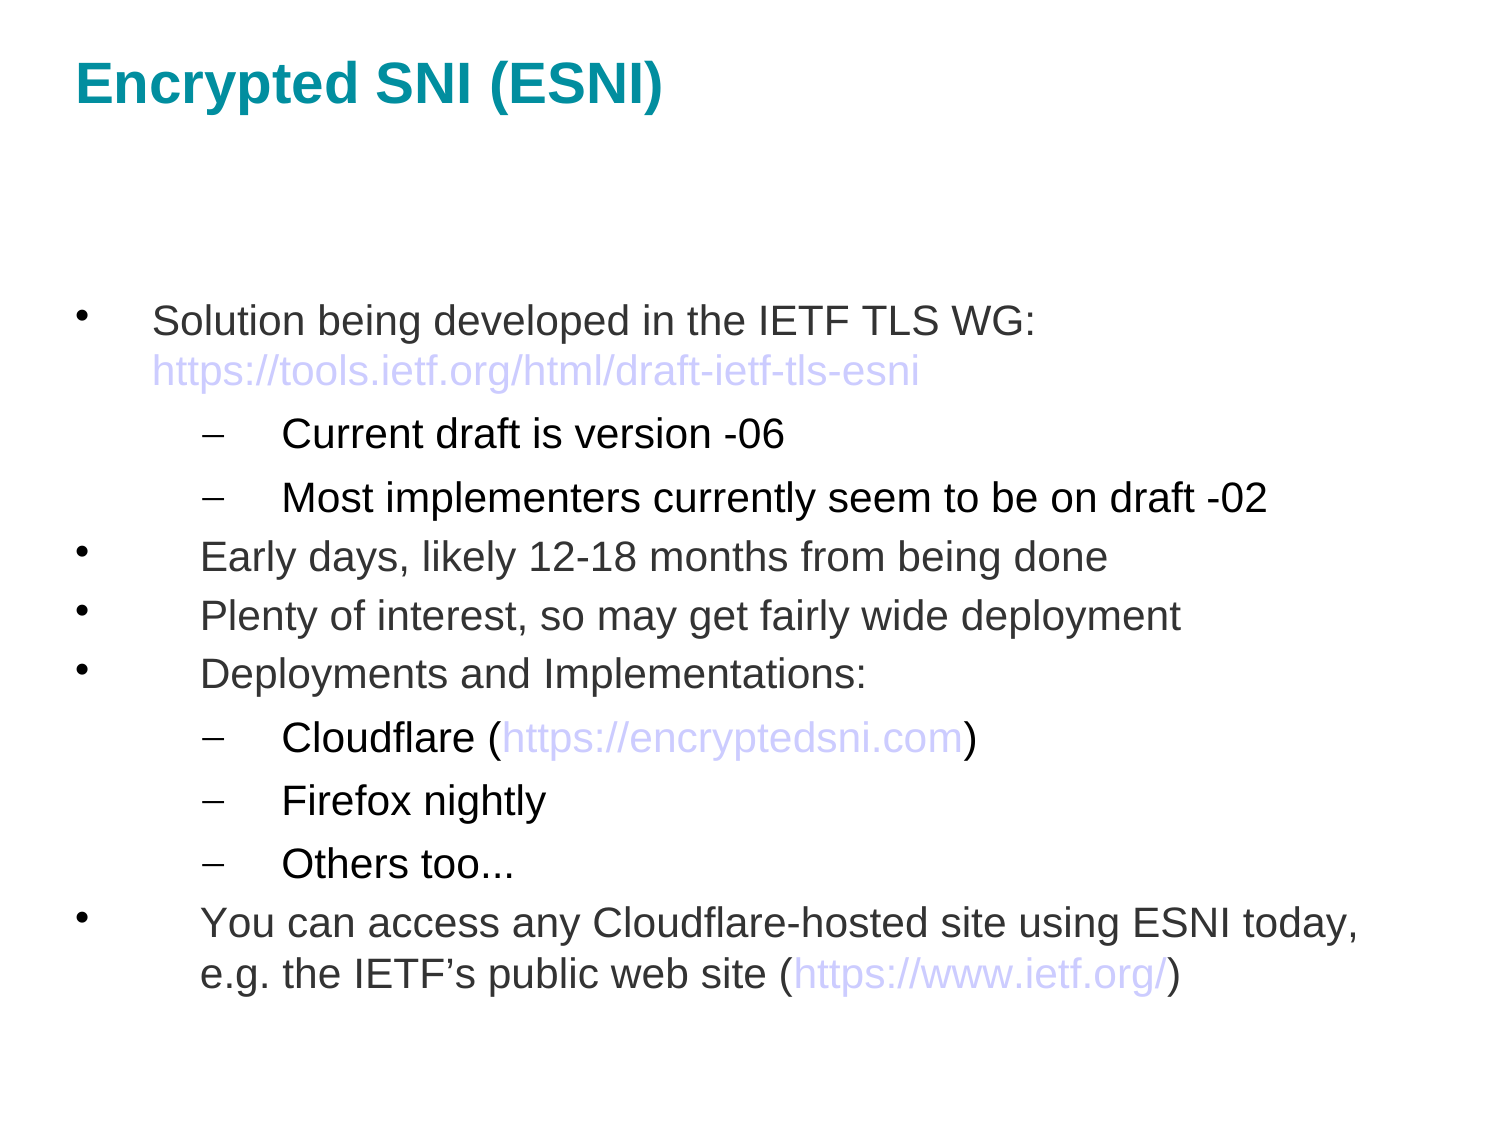

# Encrypted SNI (ESNI)
Solution being developed in the IETF TLS WG: https://tools.ietf.org/html/draft-ietf-tls-esni
Current draft is version -06
Most implementers currently seem to be on draft -02
Early days, likely 12-18 months from being done
Plenty of interest, so may get fairly wide deployment
Deployments and Implementations:
Cloudflare (https://encryptedsni.com)
Firefox nightly
Others too...
You can access any Cloudflare-hosted site using ESNI today, e.g. the IETF’s public web site (https://www.ietf.org/)